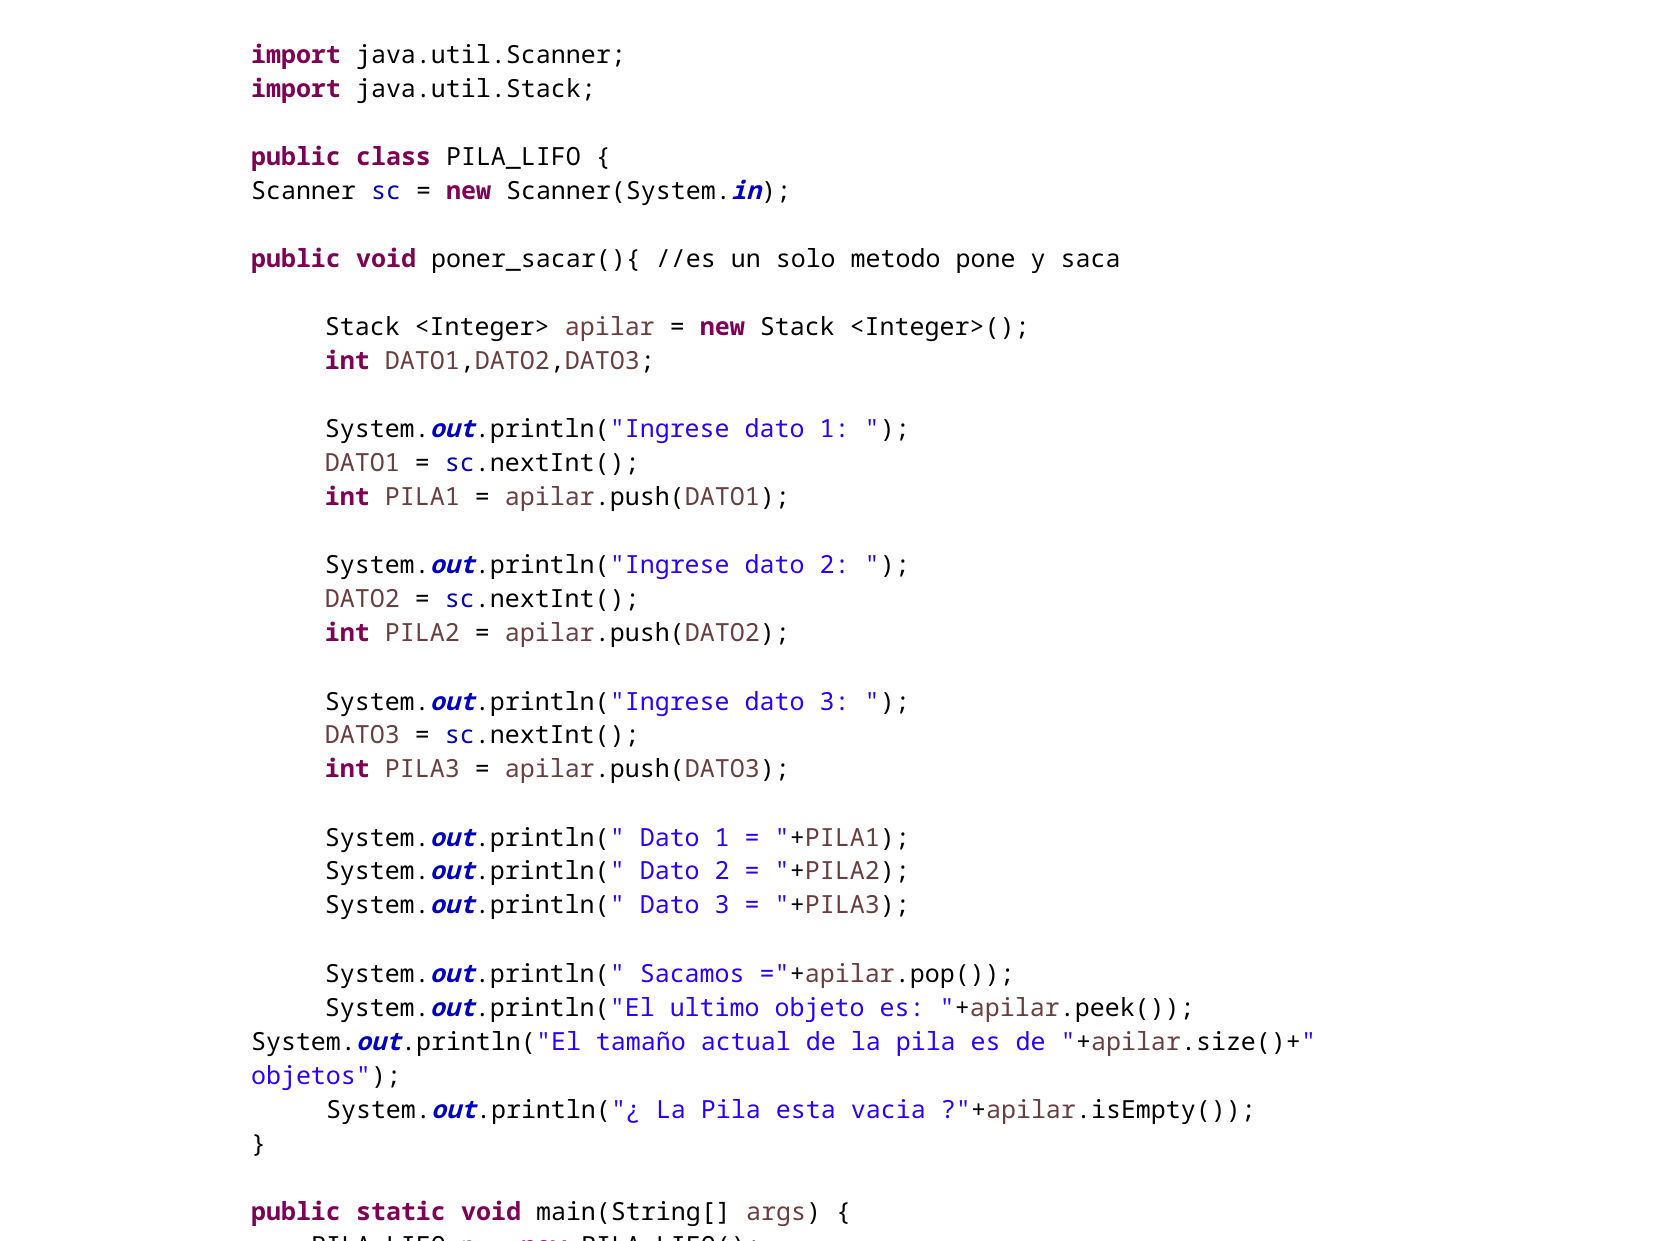

import java.util.Scanner;
import java.util.Stack;
public class PILA_LIFO {
Scanner sc = new Scanner(System.in);
public void poner_sacar(){ //es un solo metodo pone y saca
	Stack <Integer> apilar = new Stack <Integer>();
	int DATO1,DATO2,DATO3;
	System.out.println("Ingrese dato 1: ");
	DATO1 = sc.nextInt();
	int PILA1 = apilar.push(DATO1);
	System.out.println("Ingrese dato 2: ");
	DATO2 = sc.nextInt();
	int PILA2 = apilar.push(DATO2);
	System.out.println("Ingrese dato 3: ");
	DATO3 = sc.nextInt();
	int PILA3 = apilar.push(DATO3);
	System.out.println(" Dato 1 = "+PILA1);
	System.out.println(" Dato 2 = "+PILA2);
	System.out.println(" Dato 3 = "+PILA3);
	System.out.println(" Sacamos ="+apilar.pop());
	System.out.println("El ultimo objeto es: "+apilar.peek());
System.out.println("El tamaño actual de la pila es de "+apilar.size()+" objetos");
 System.out.println("¿ La Pila esta vacia ?"+apilar.isEmpty());
}
public static void main(String[] args) {
 PILA_LIFO p = new PILA_LIFO();
 p.poner_sacar();
 }
}